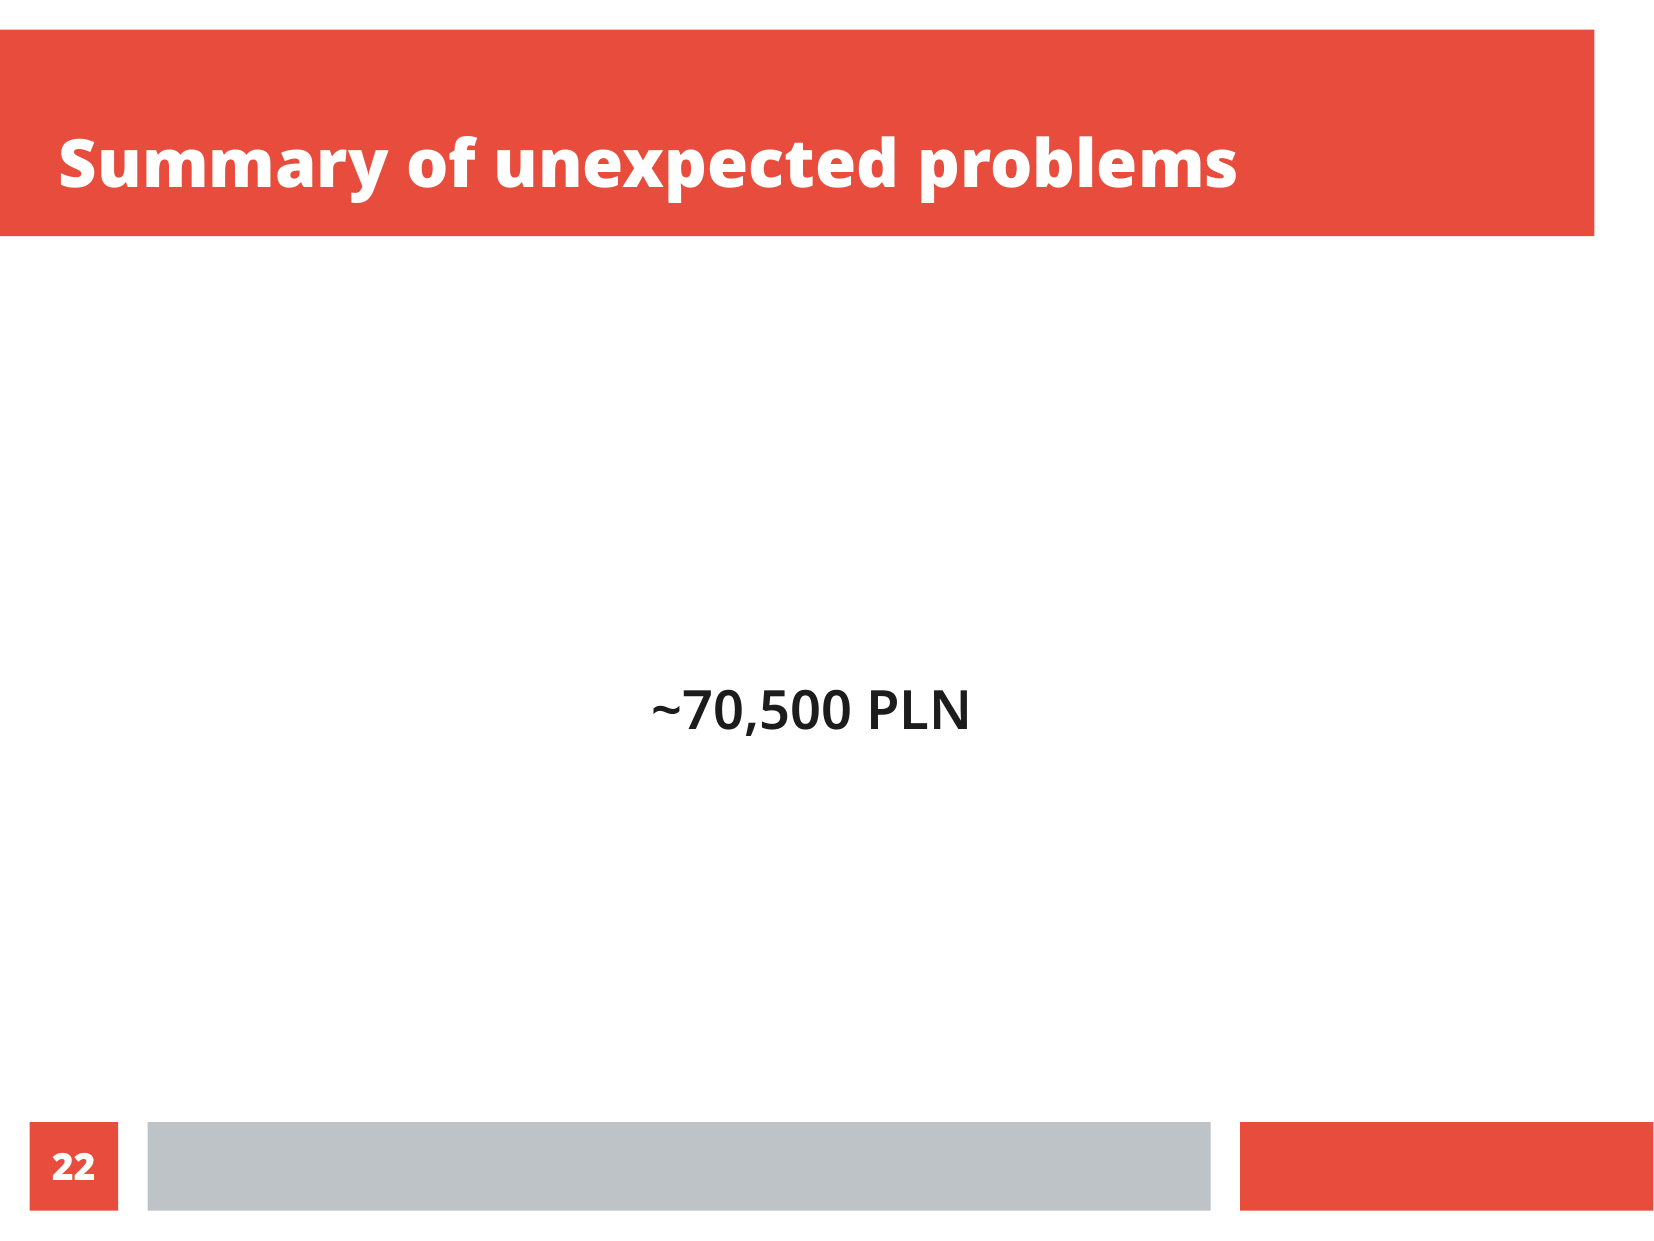

# Summary of unexpected problems
~70,500 PLN
22